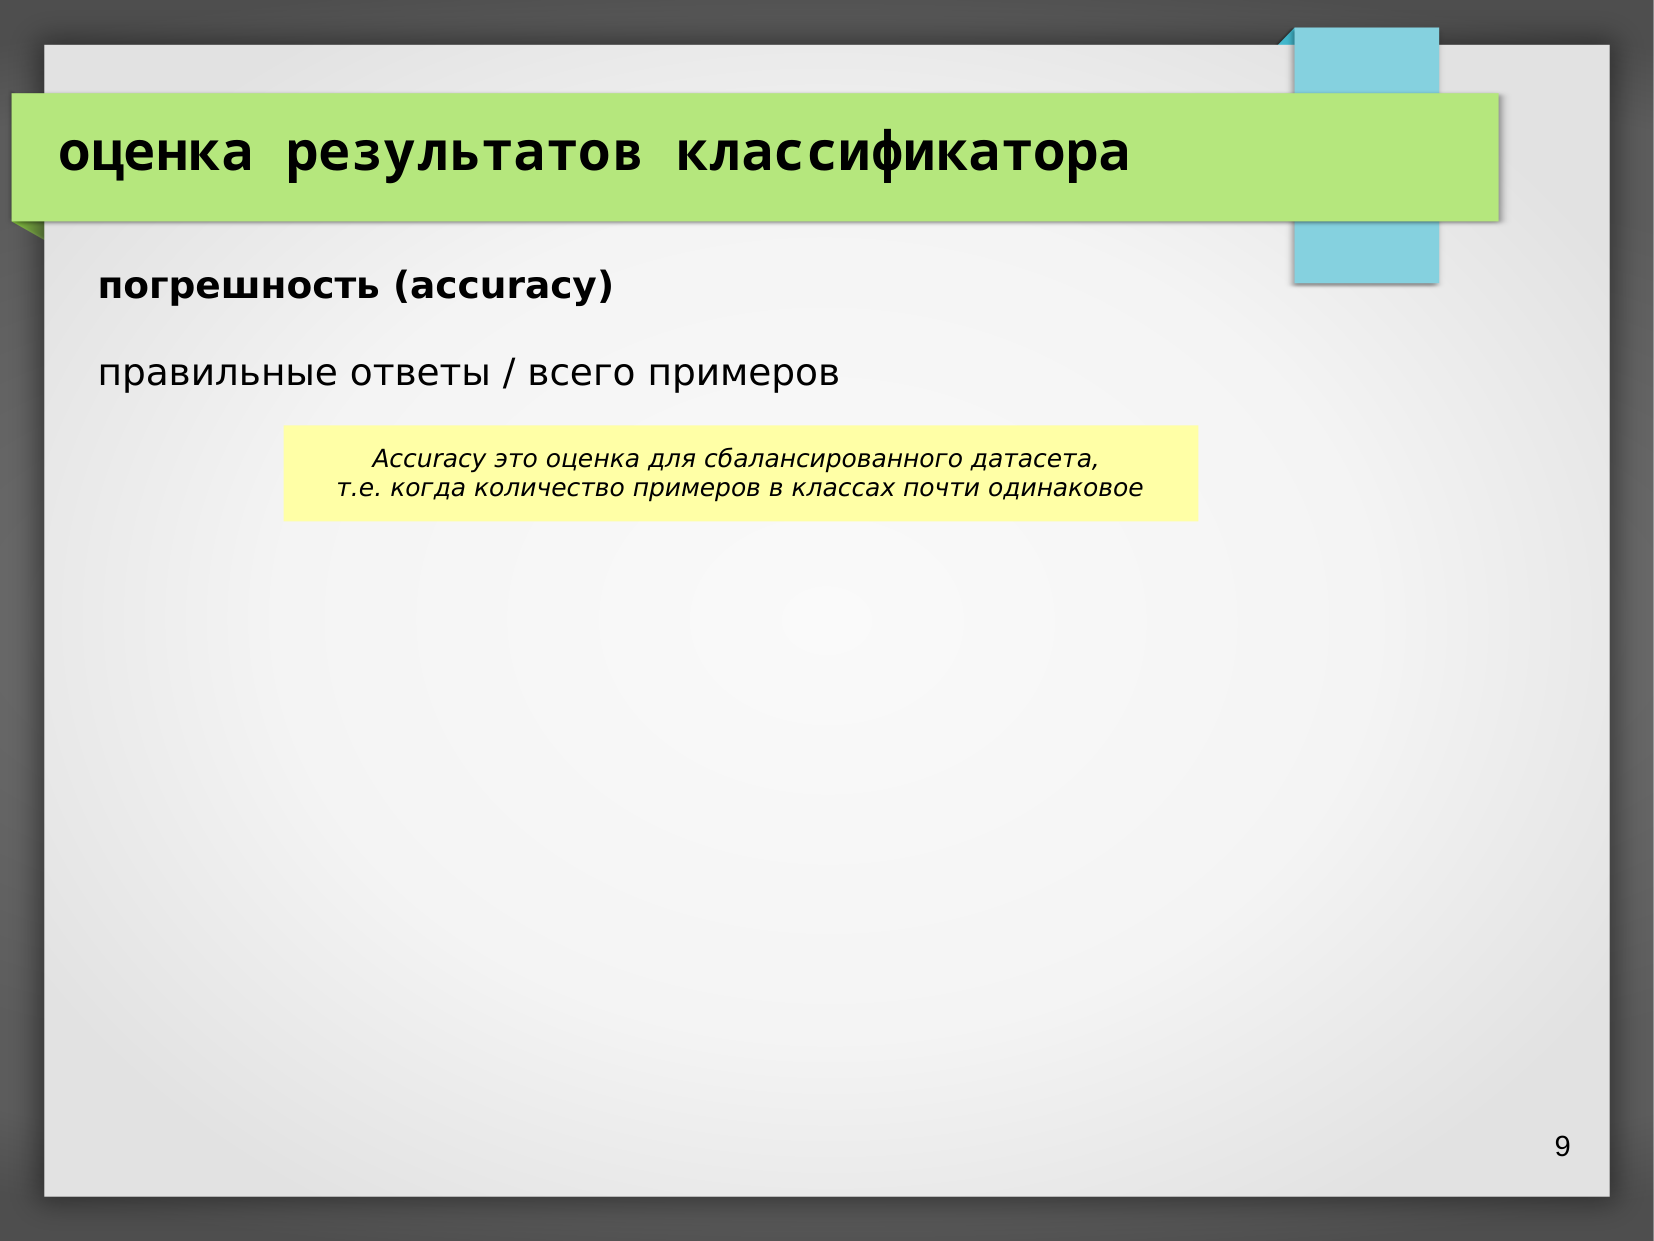

# оценка результатов классификатора
погрешность (accuracy)
правильные ответы / всего примеров
Accuracy это оценка для сбалансированного датасета,
т.е. когда количество примеров в классах почти одинаковое
9